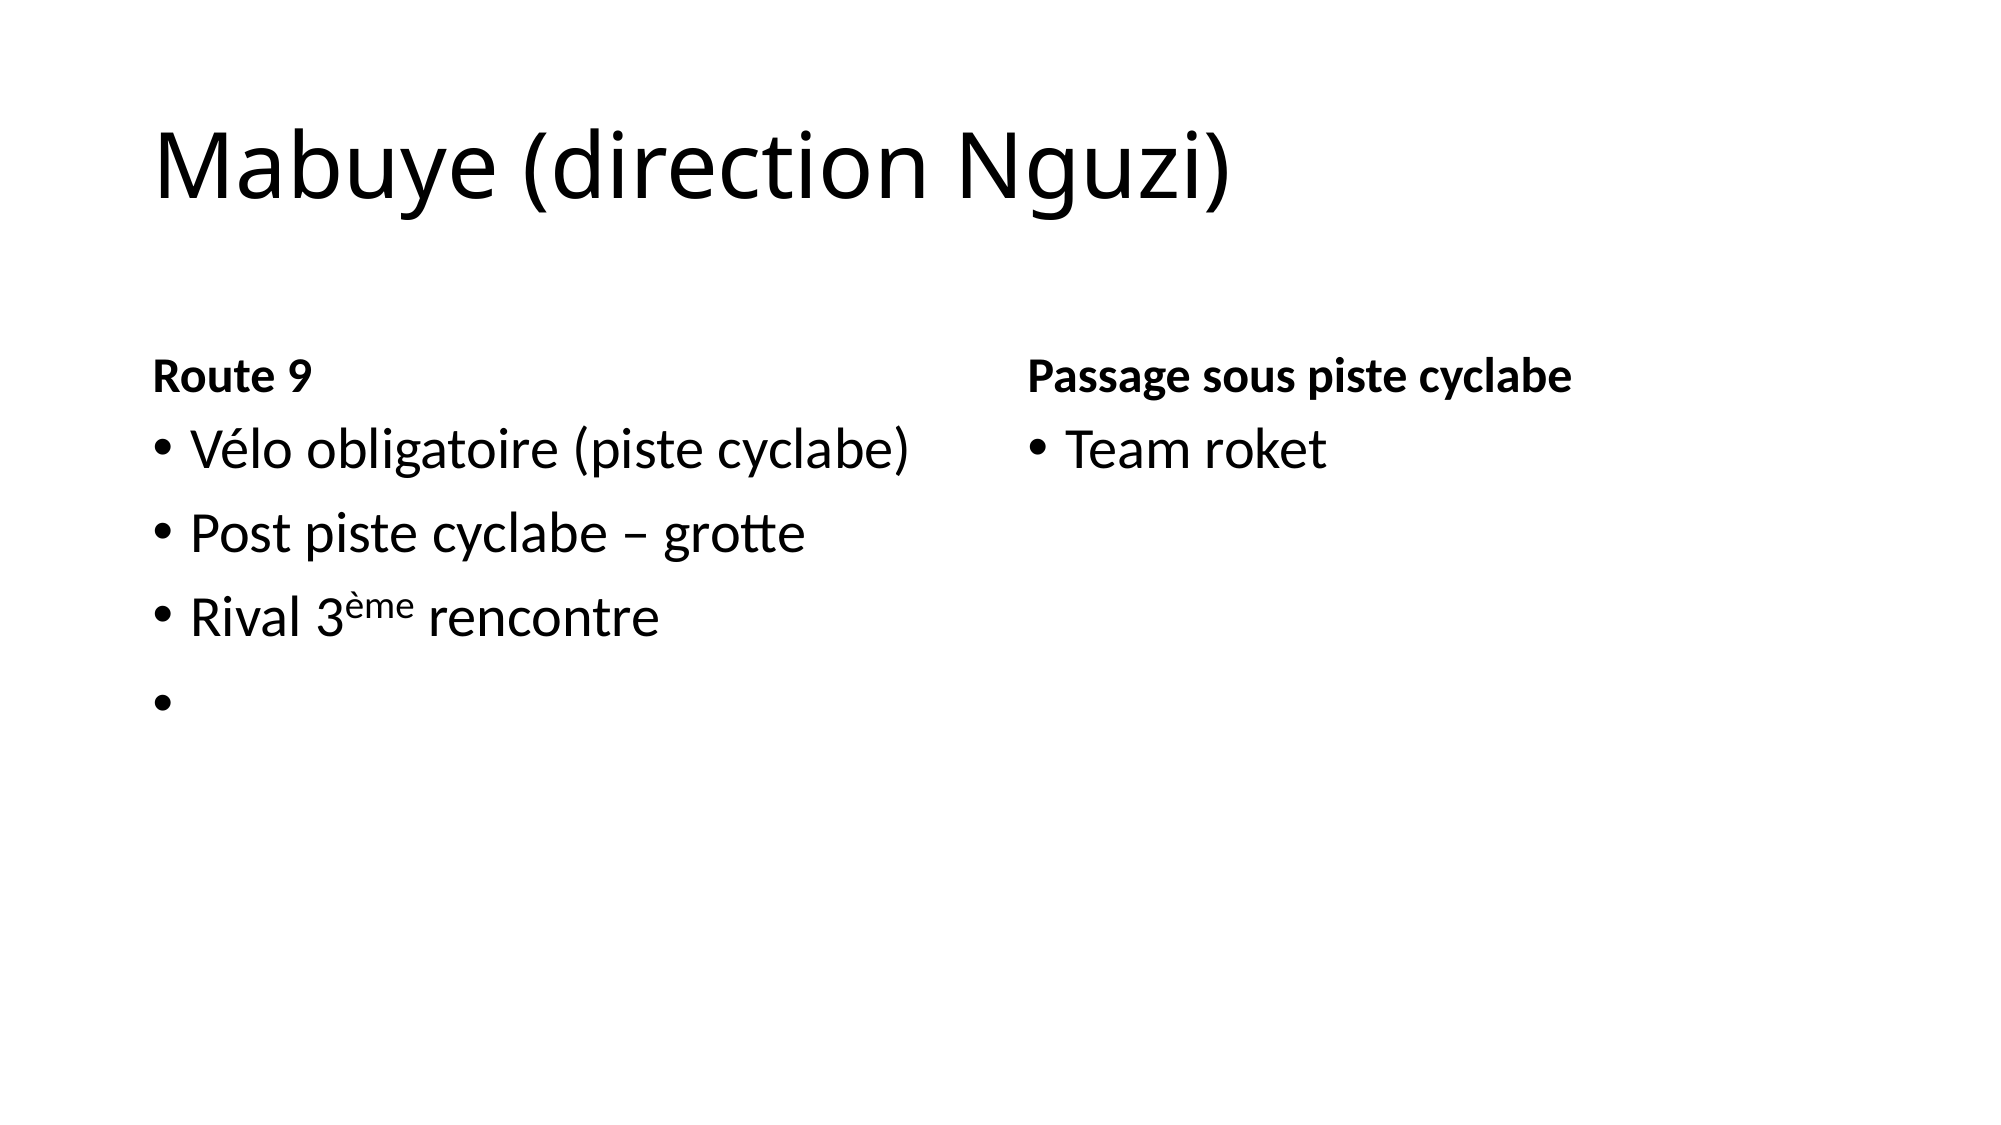

# Mabuye (direction Nguzi)
Route 9
Passage sous piste cyclabe
Vélo obligatoire (piste cyclabe)
Post piste cyclabe – grotte
Rival 3ème rencontre
Team roket